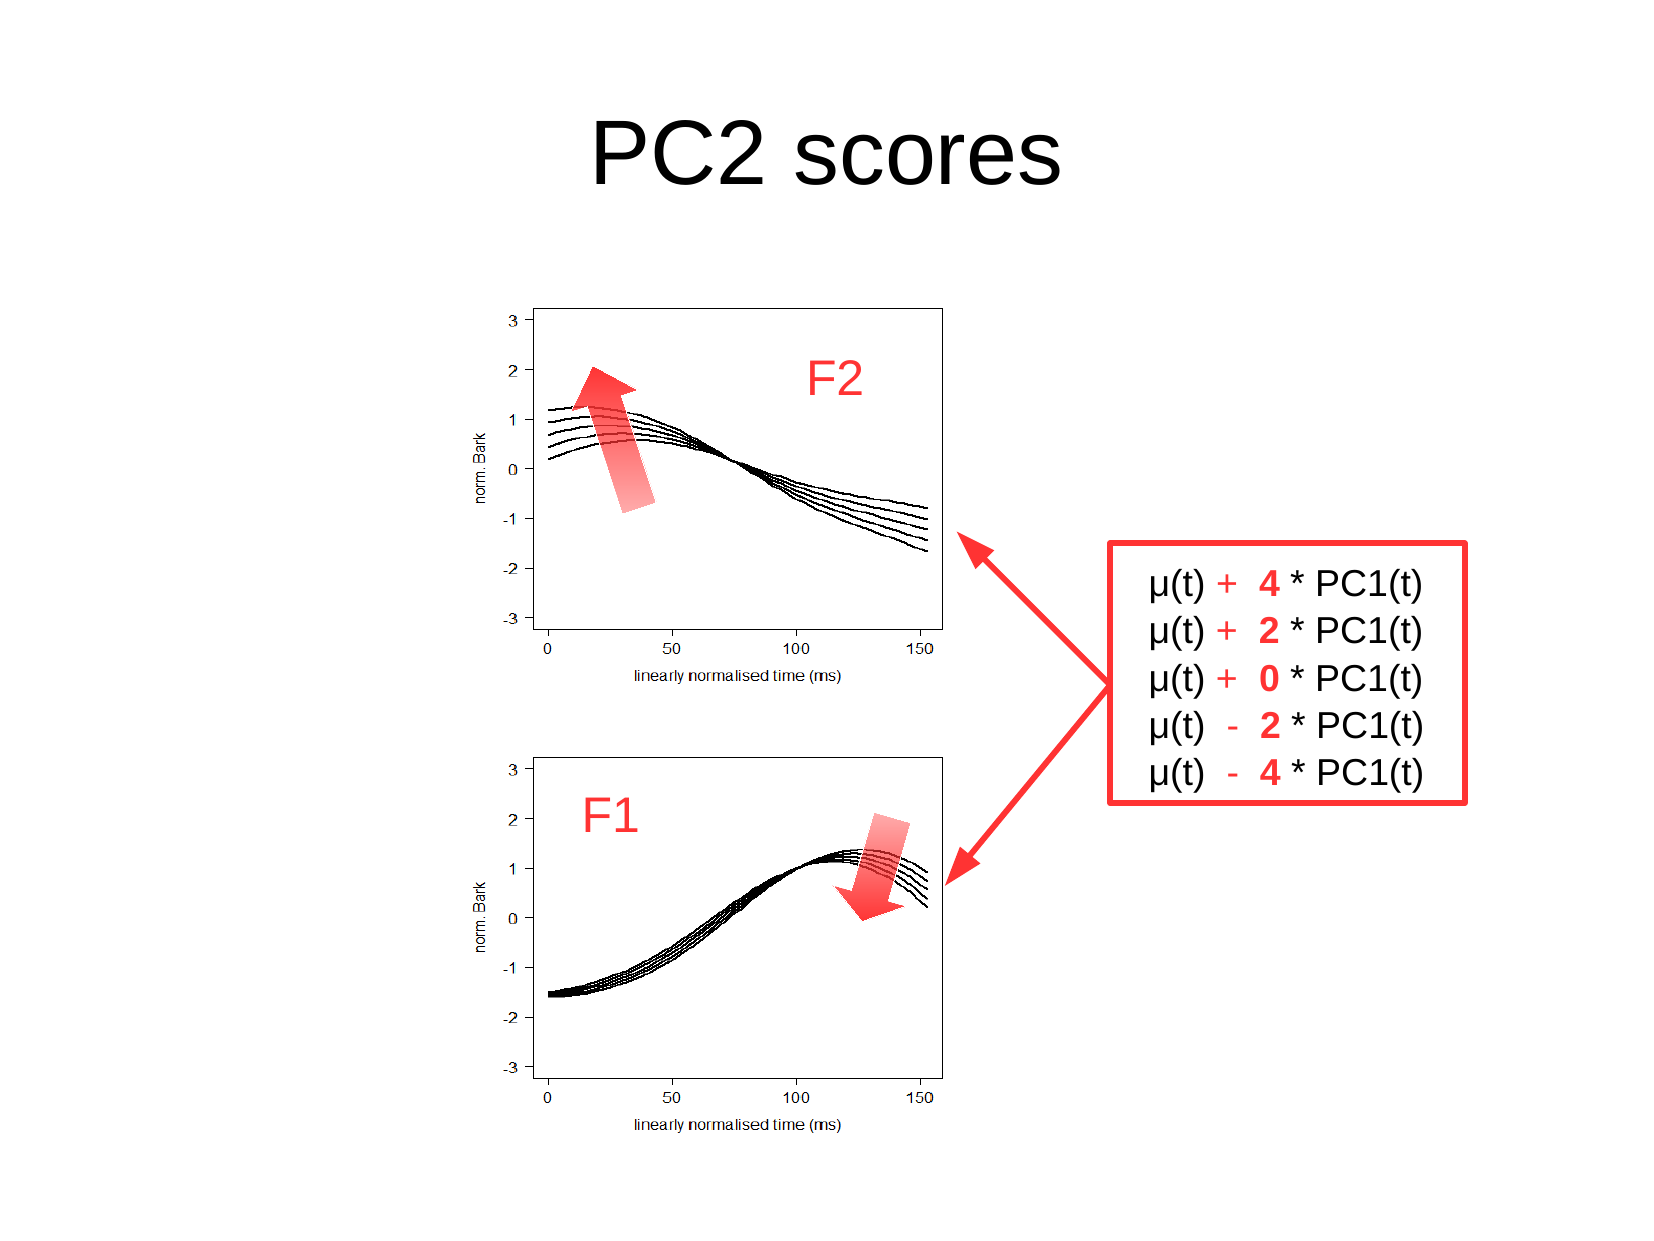

# PC2 scores
F2
μ(t) + 4 * PC1(t)
μ(t) + 2 * PC1(t)
μ(t) + 0 * PC1(t)
μ(t) - 2 * PC1(t)
μ(t) - 4 * PC1(t)
F1